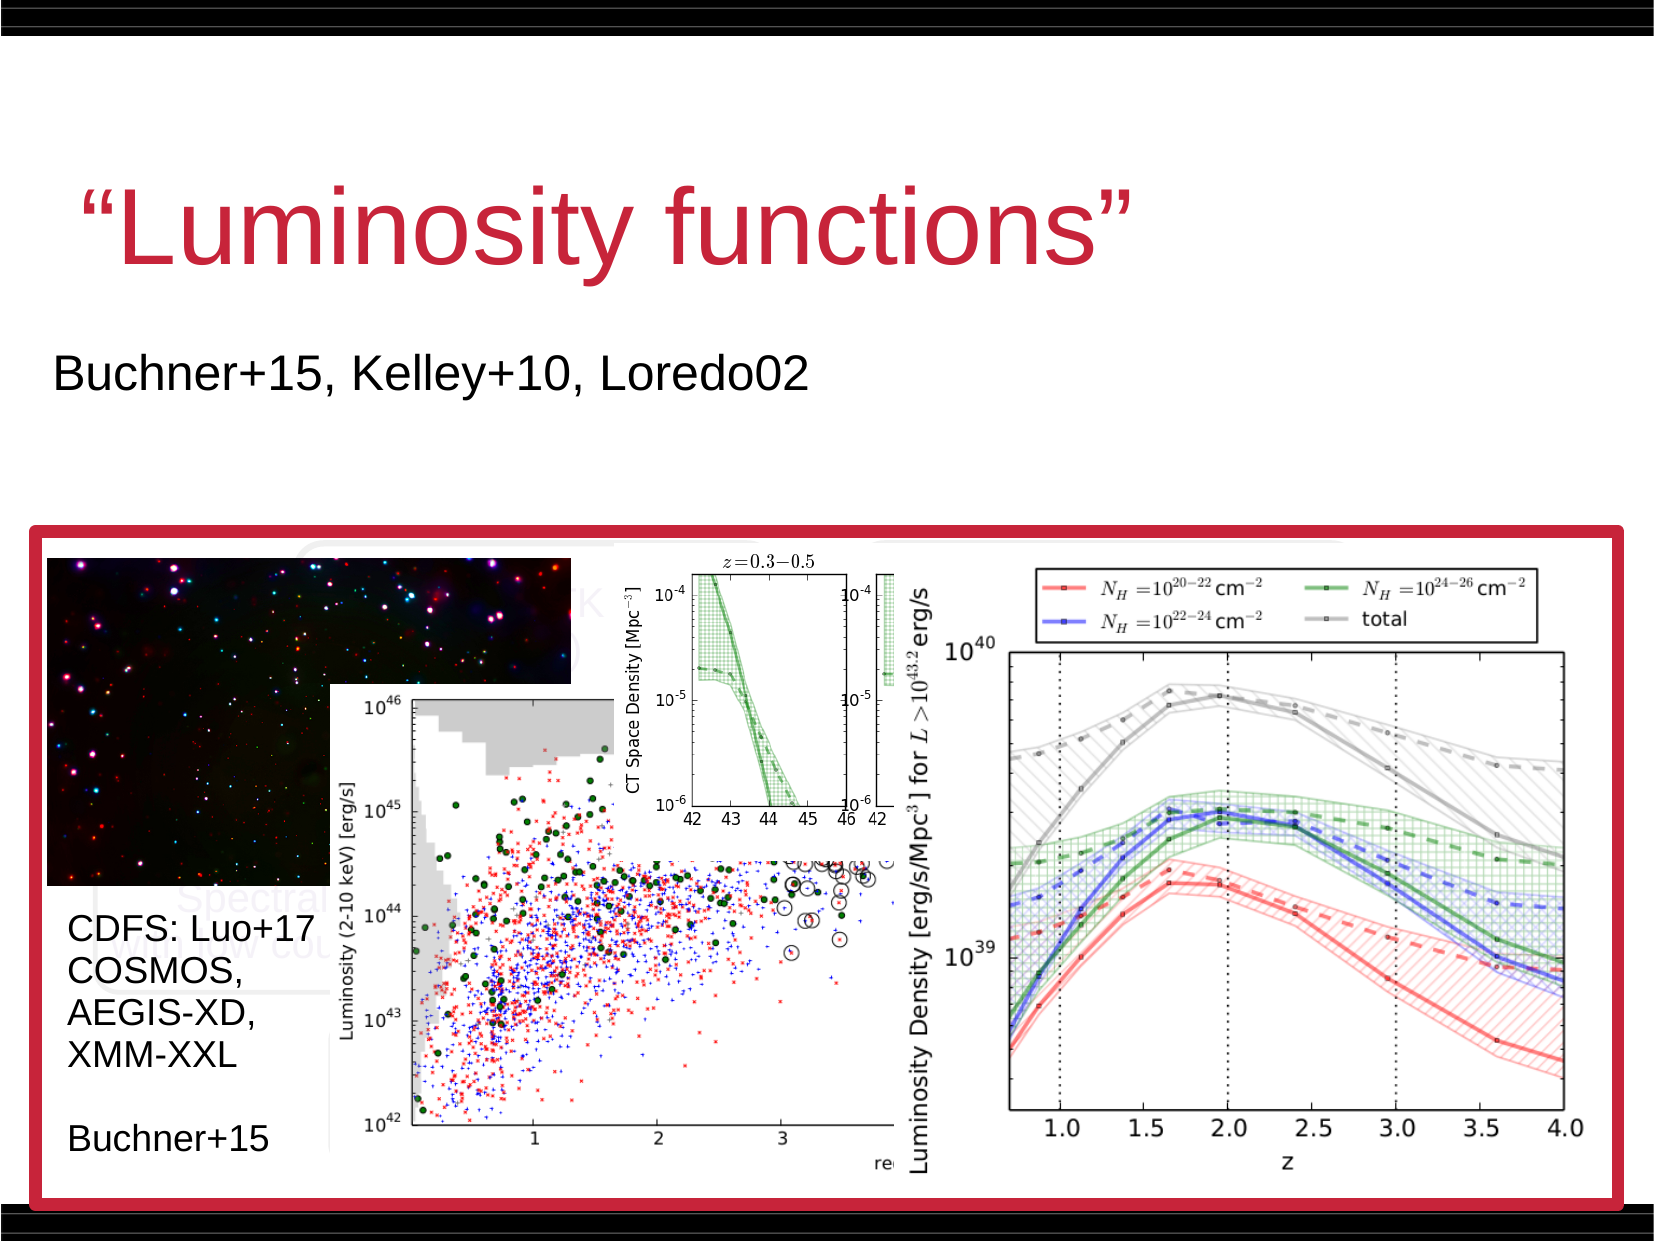

“Luminosity functions”
Buchner+15, Kelley+10, Loredo02
Obscured, CTK fraction
f(L,z)
Obscured, CTK fraction
by galaxy gas f(M*,z)
# X-ray Survey analysis
Cosmological Sims
Spectral fitting
with low counts (BXA)
Multi-wavelength
Association NWAY
CDFS: Luo+17
COSMOS,
AEGIS-XD,
XMM-XXL
Buchner+15
Nested Sampling &
PyMultiNest
Hierarchical Bayesian
Models